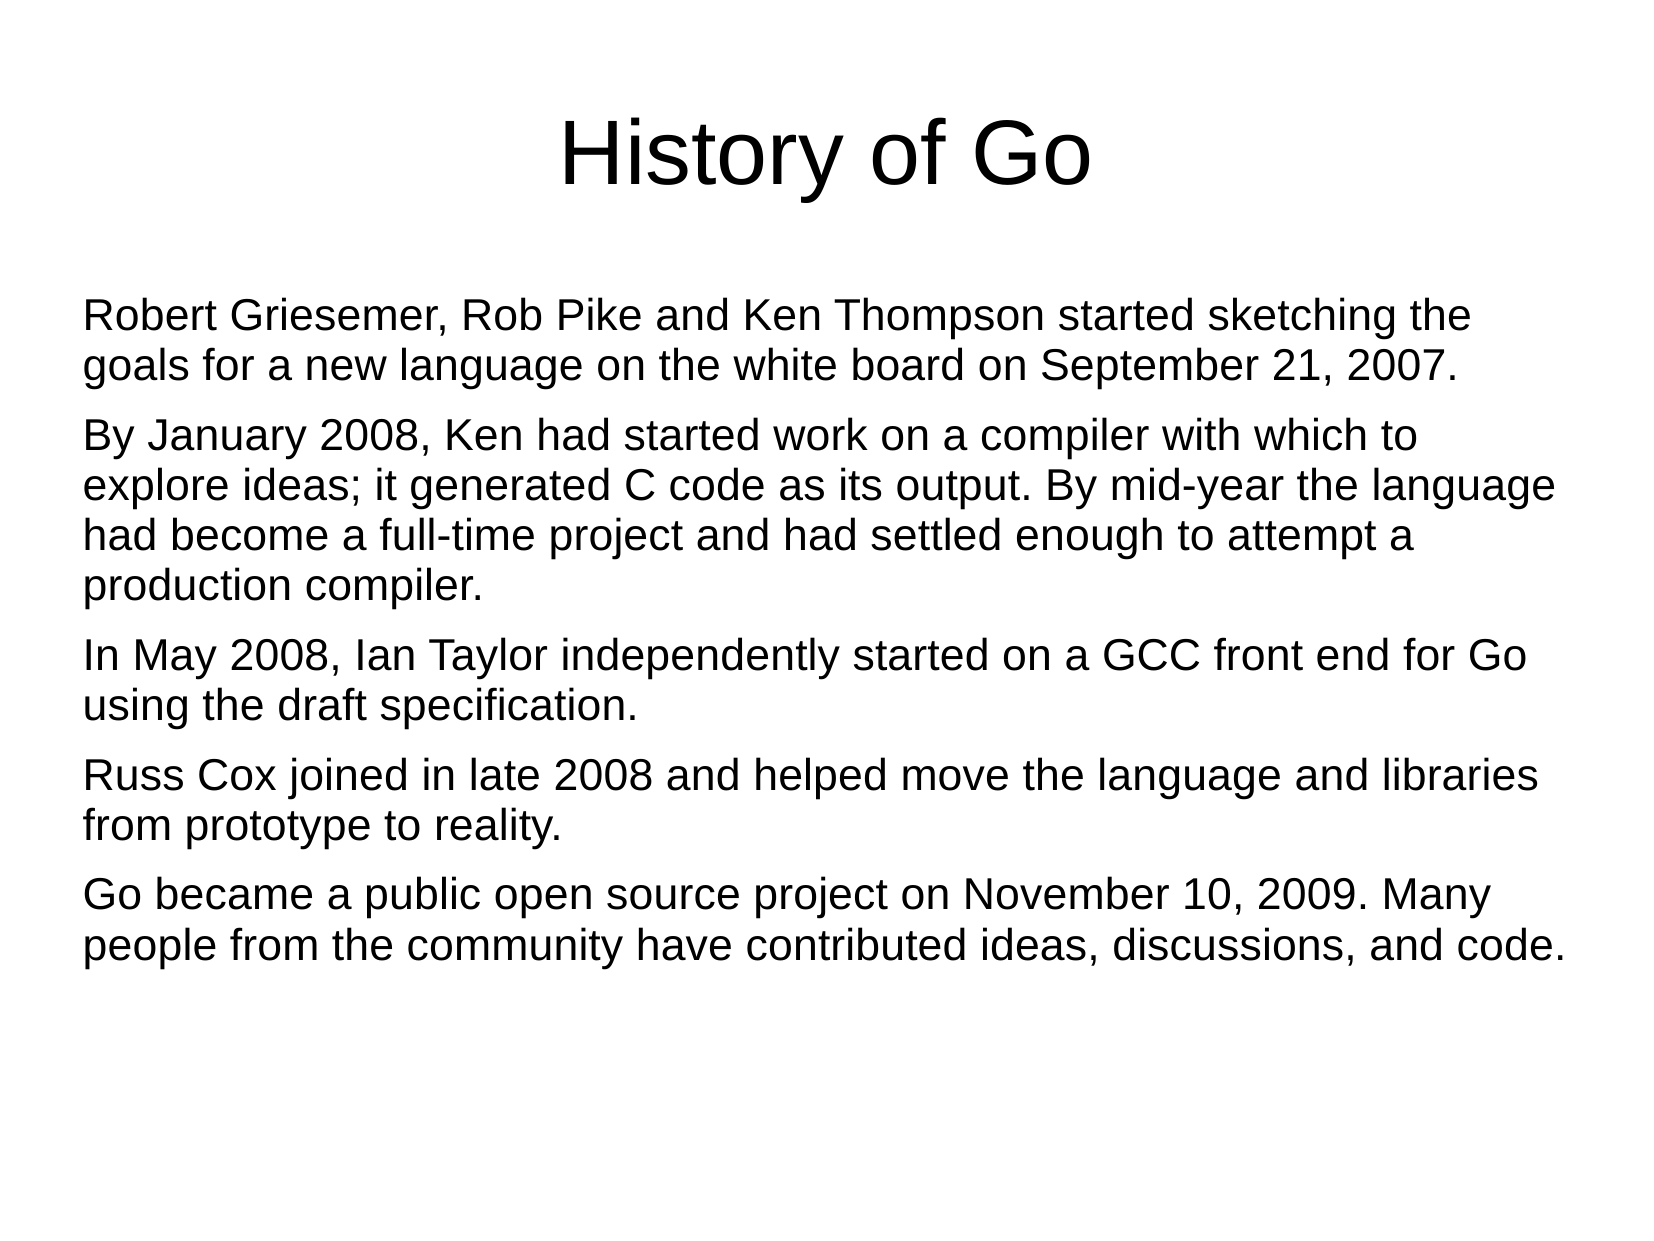

# History of Go
Robert Griesemer, Rob Pike and Ken Thompson started sketching the goals for a new language on the white board on September 21, 2007.
By January 2008, Ken had started work on a compiler with which to explore ideas; it generated C code as its output. By mid-year the language had become a full-time project and had settled enough to attempt a production compiler.
In May 2008, Ian Taylor independently started on a GCC front end for Go using the draft specification.
Russ Cox joined in late 2008 and helped move the language and libraries from prototype to reality.
Go became a public open source project on November 10, 2009. Many people from the community have contributed ideas, discussions, and code.